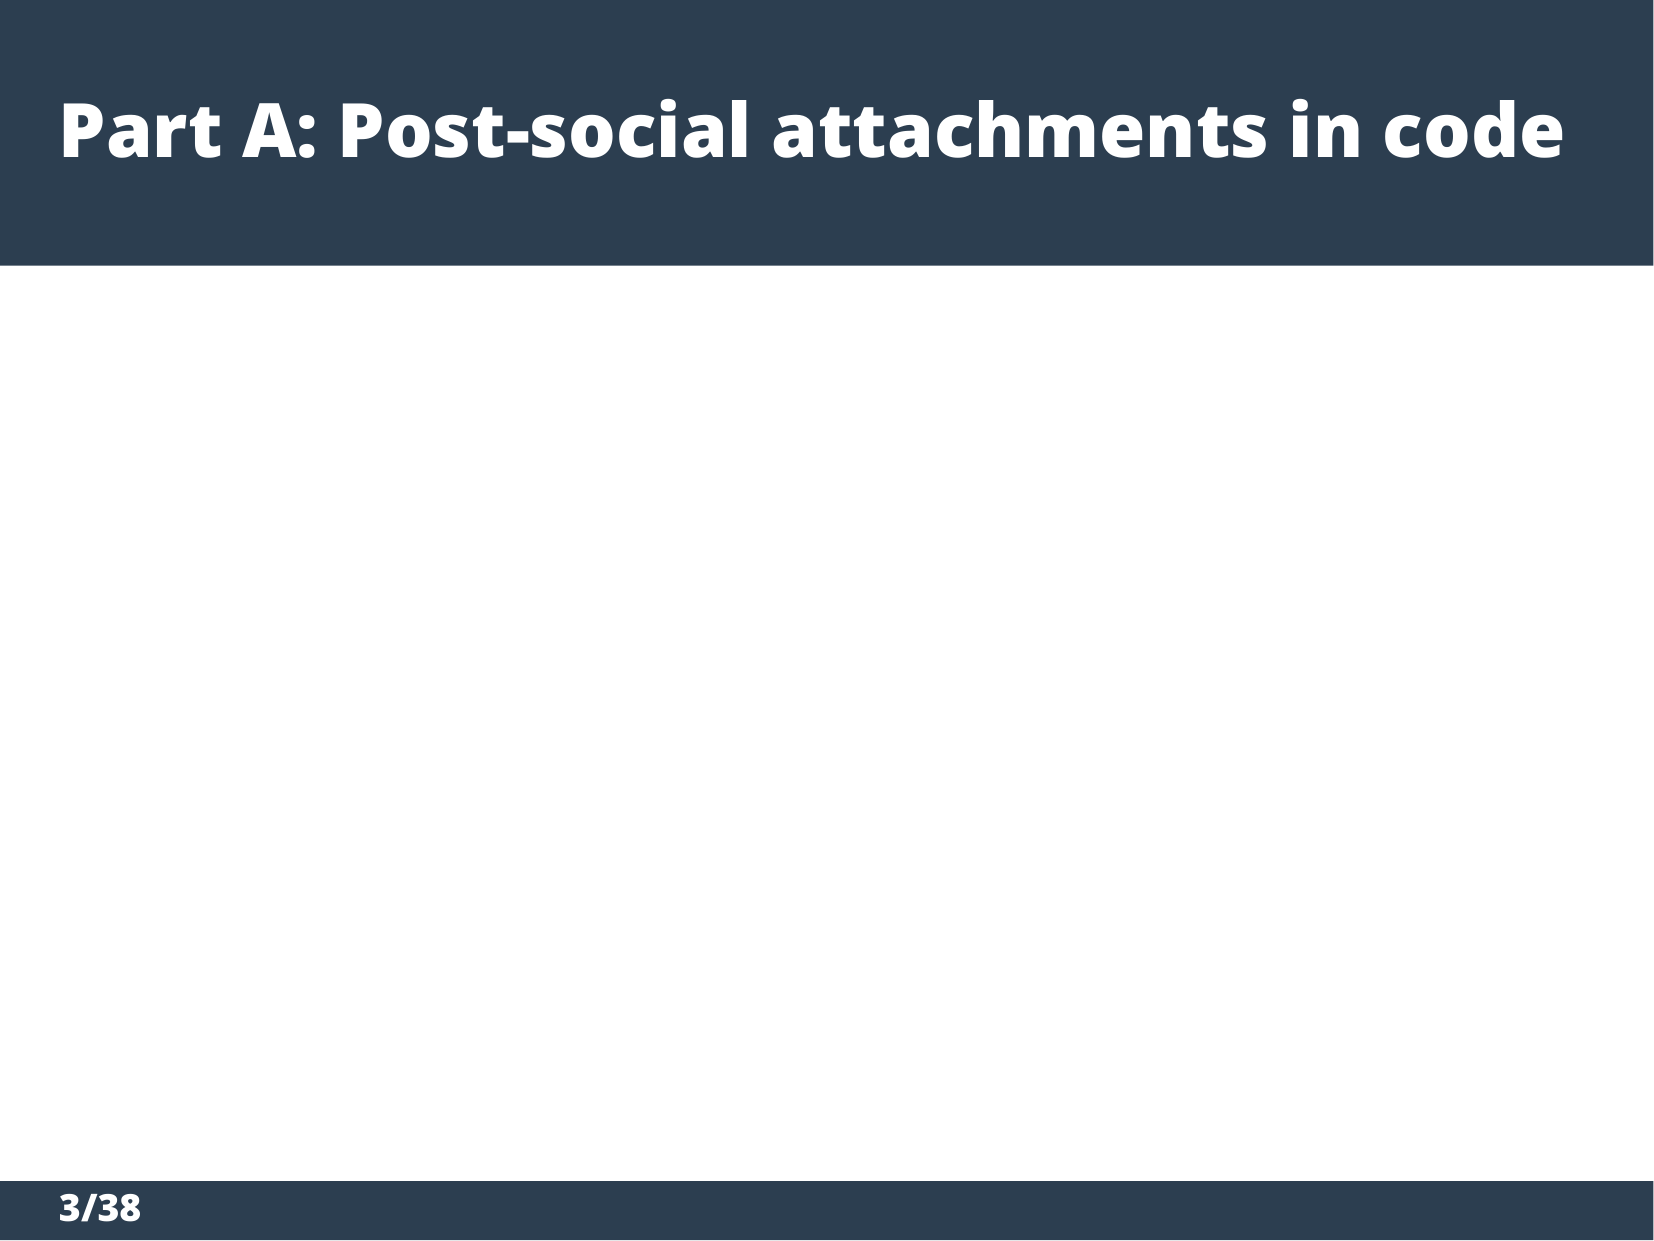

# Part A: Post-social attachments in code